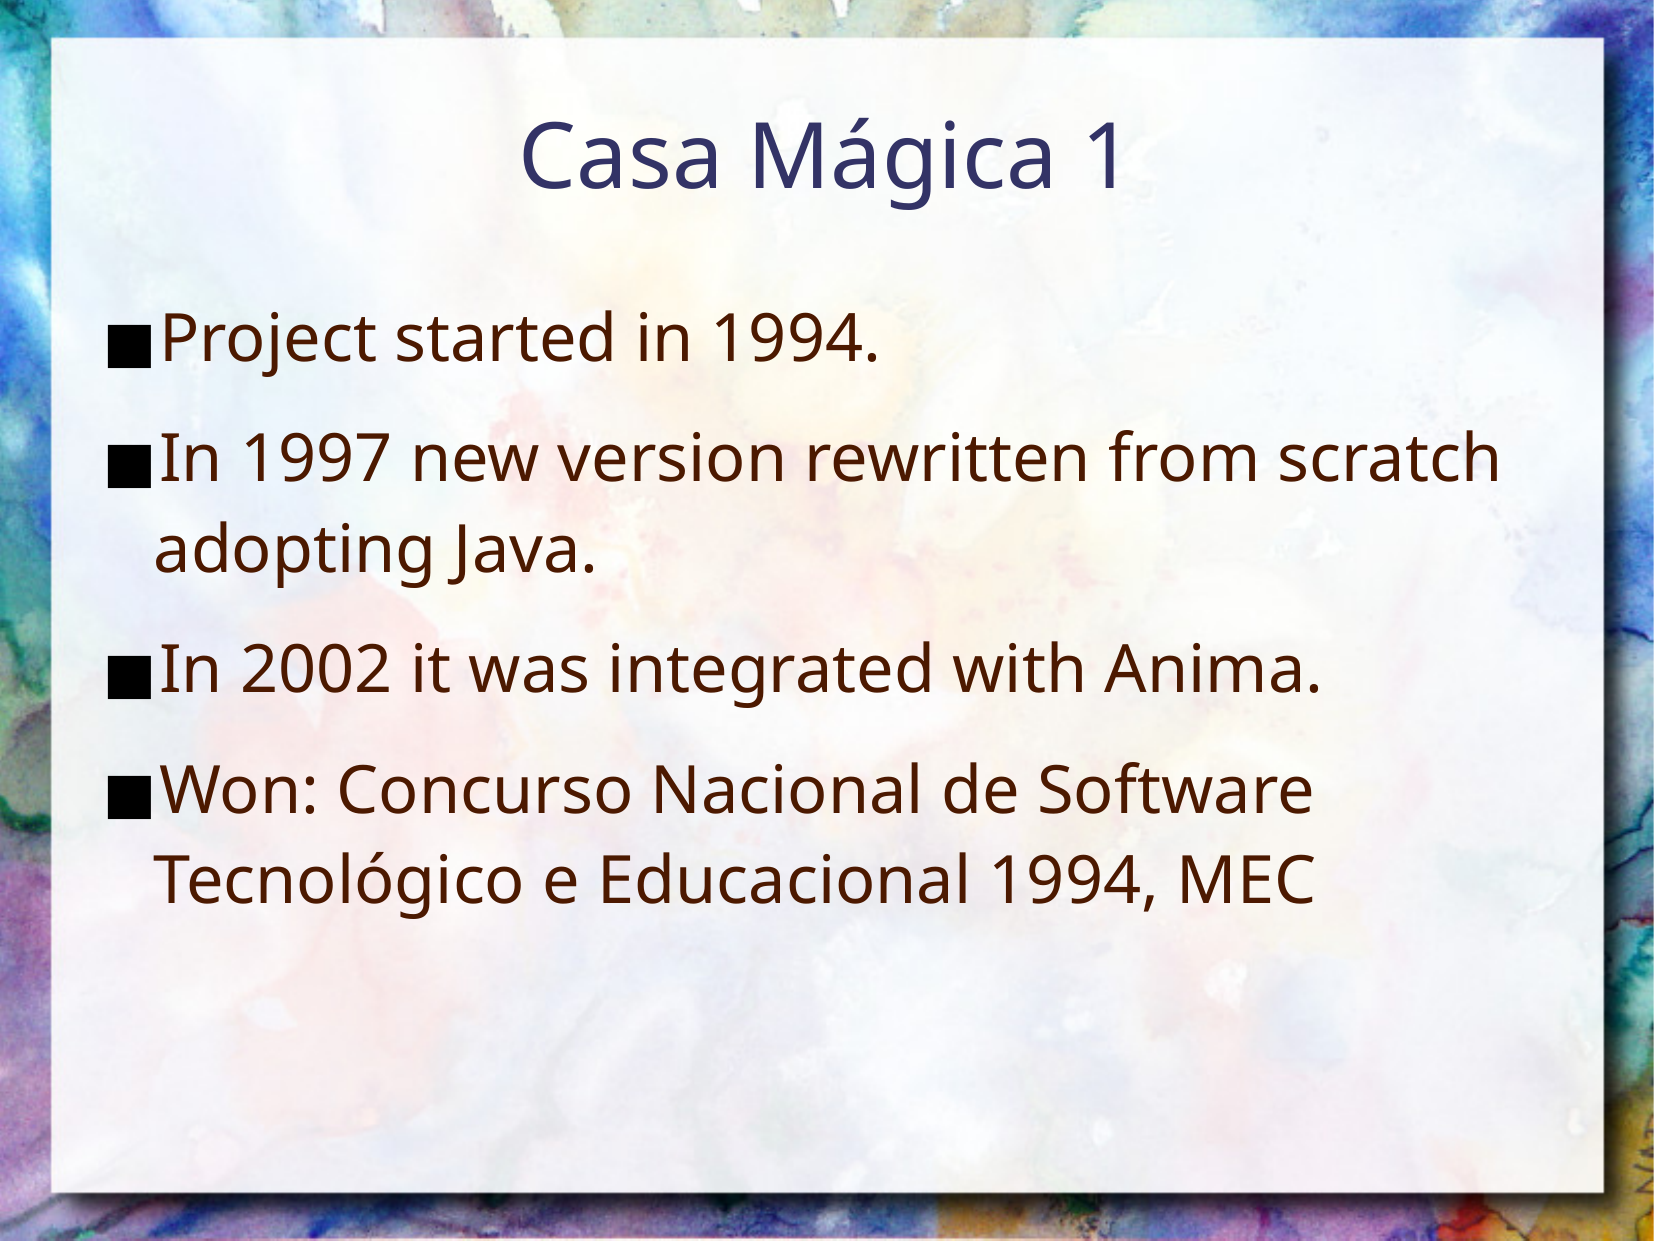

# Casa Mágica 1
Project started in 1994.
In 1997 new version rewritten from scratch adopting Java.
In 2002 it was integrated with Anima.
Won: Concurso Nacional de Software Tecnológico e Educacional 1994, MEC